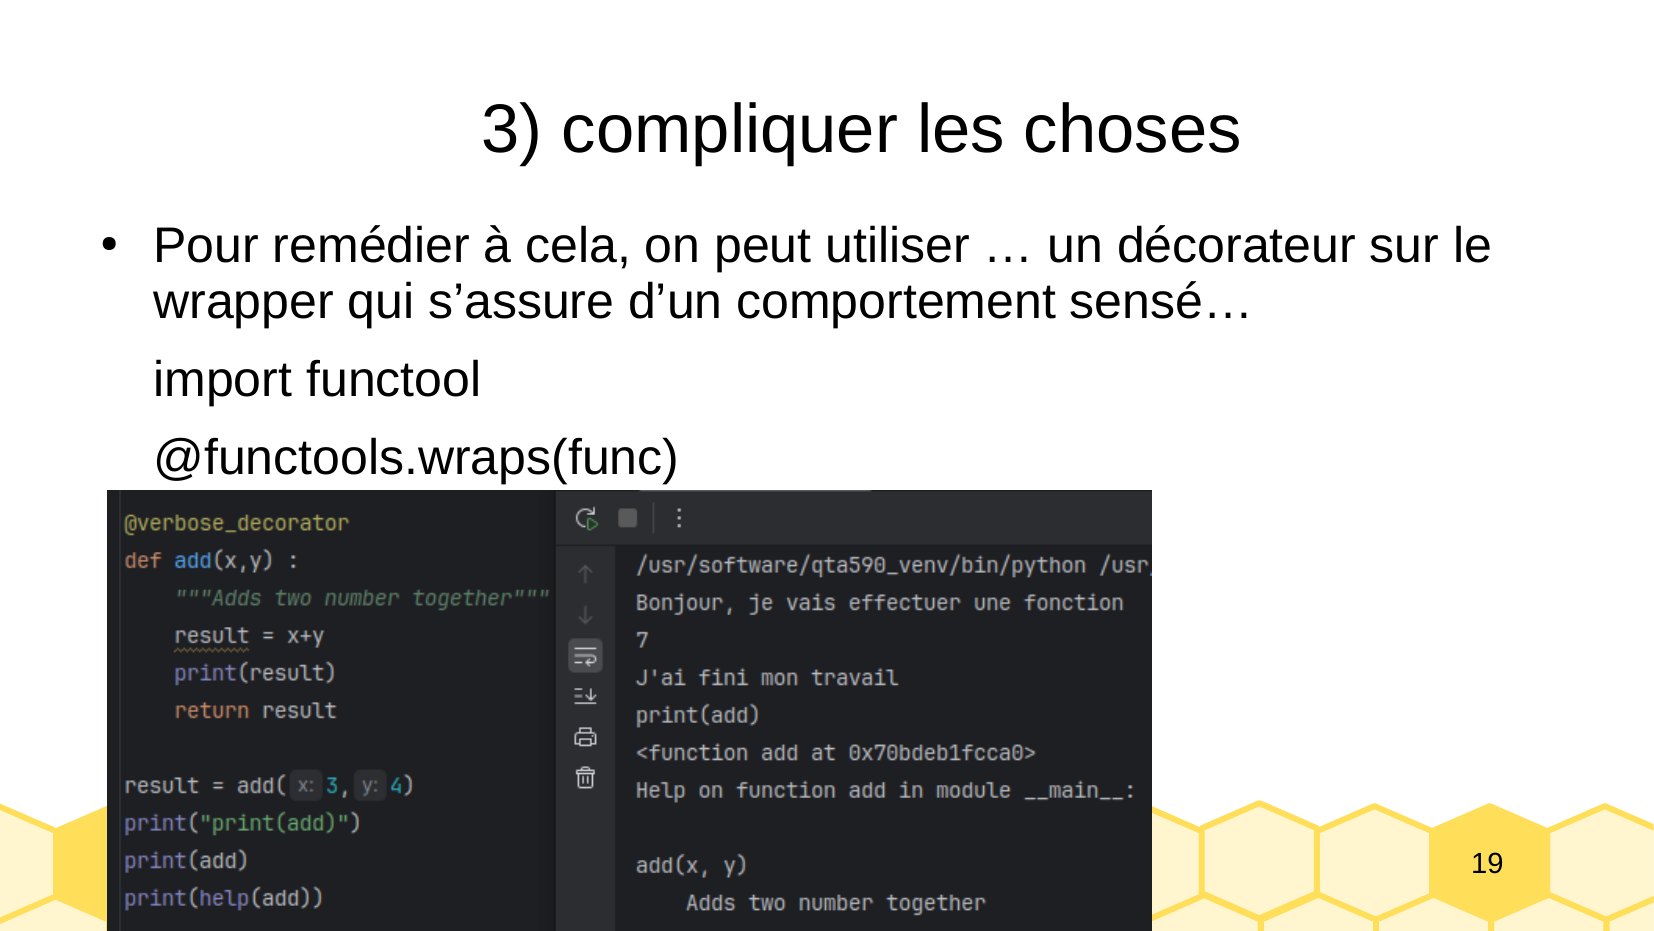

3) compliquer les choses
# Pour remédier à cela, on peut utiliser … un décorateur sur le wrapper qui s’assure d’un comportement sensé…
import functool
@functools.wraps(func)